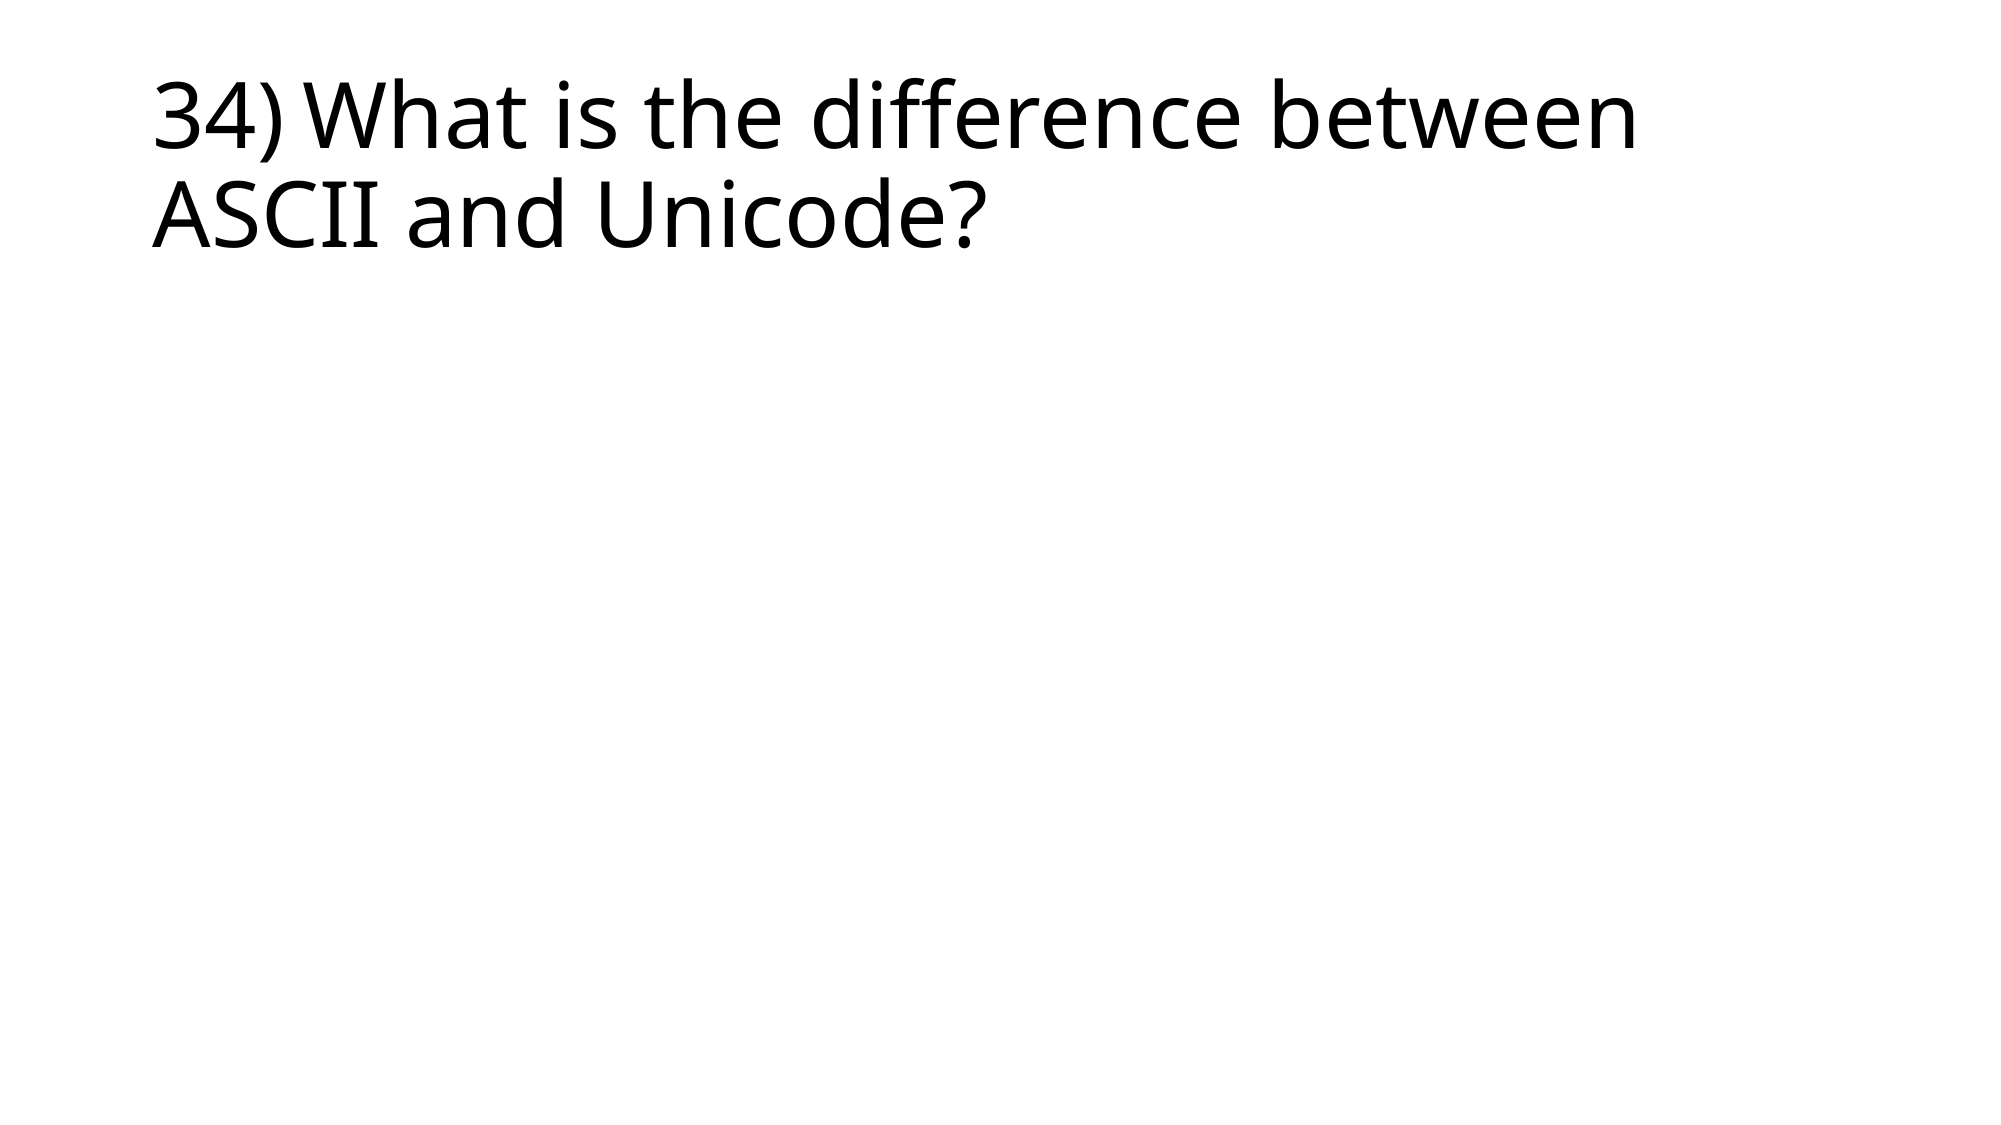

# 34)	What is the difference between ASCII and Unicode?